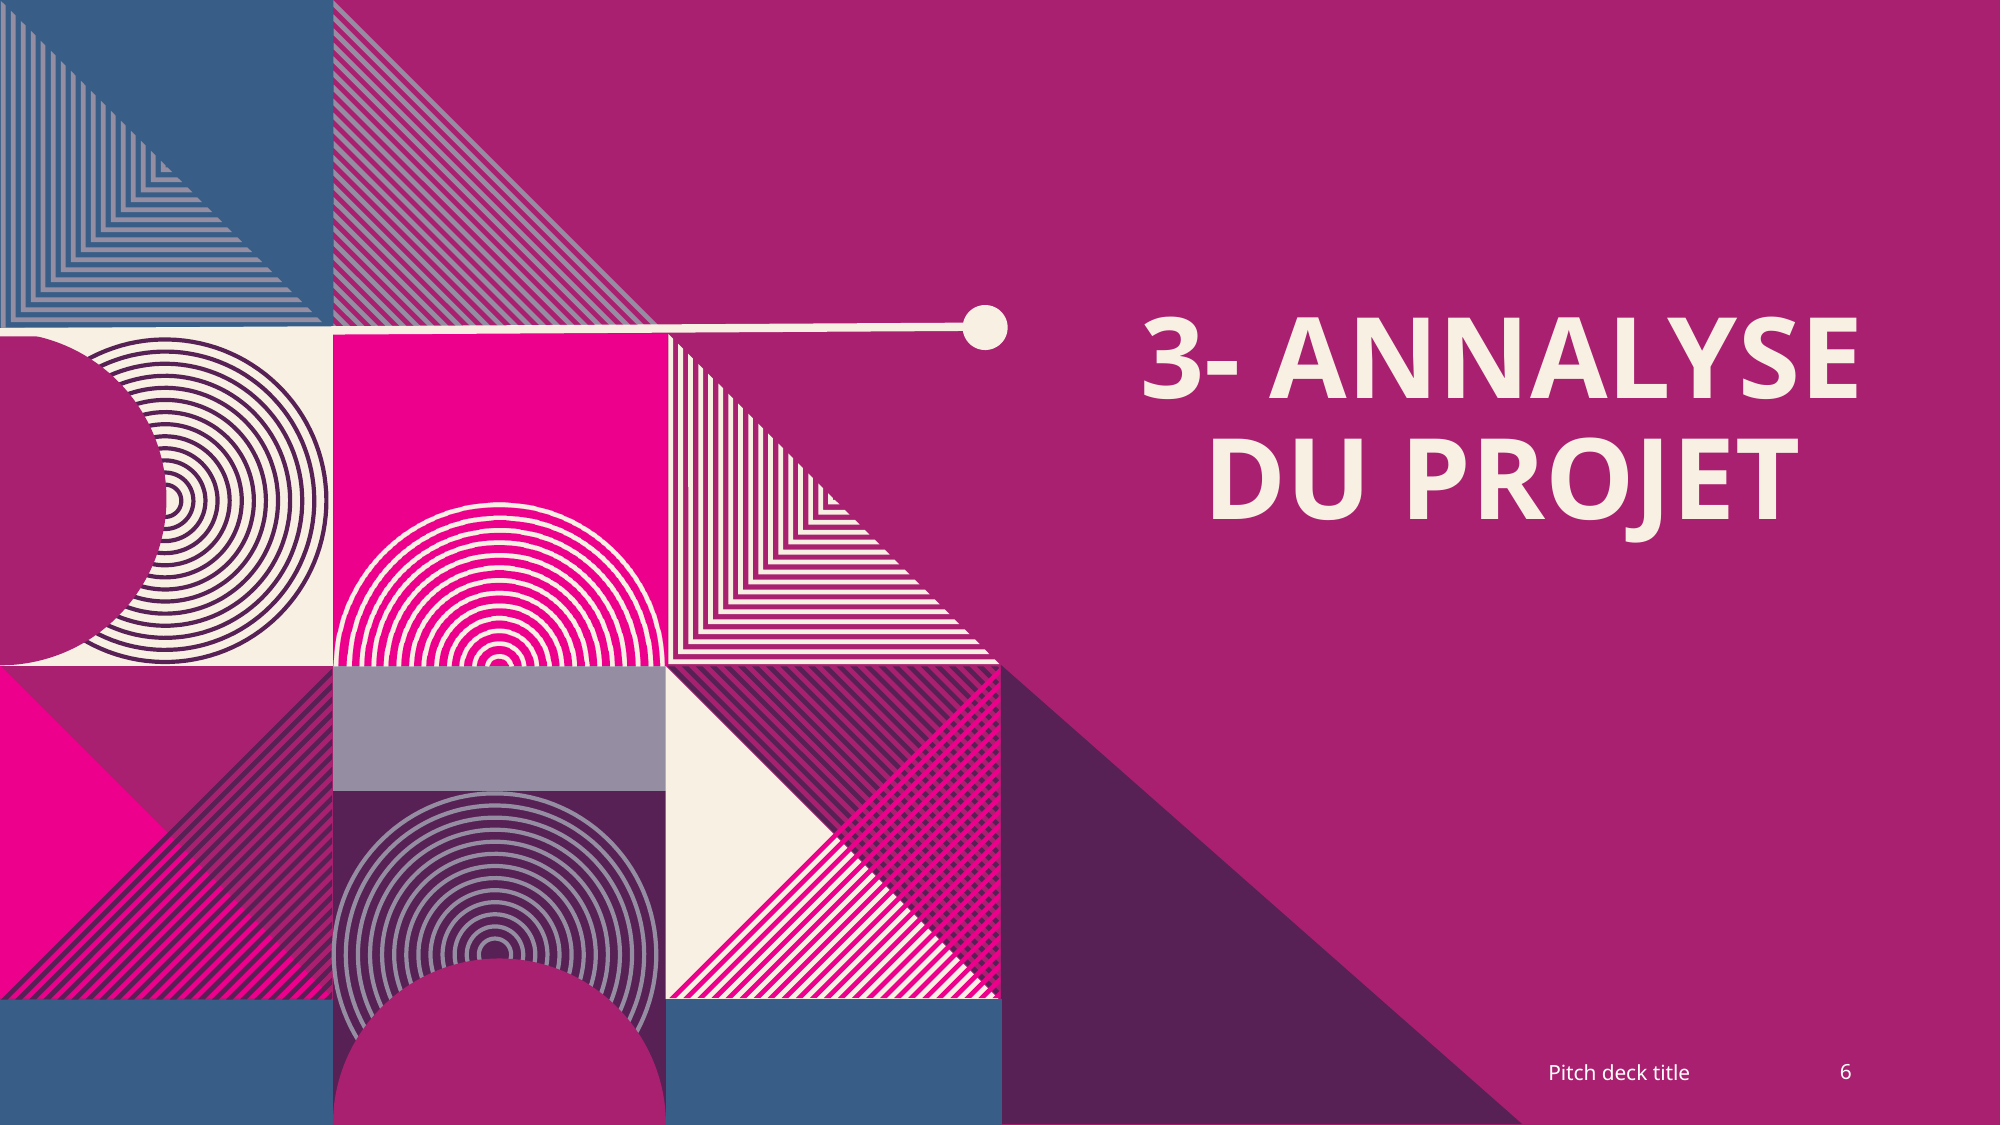

# 3- Annalyse du projet
Pitch deck title